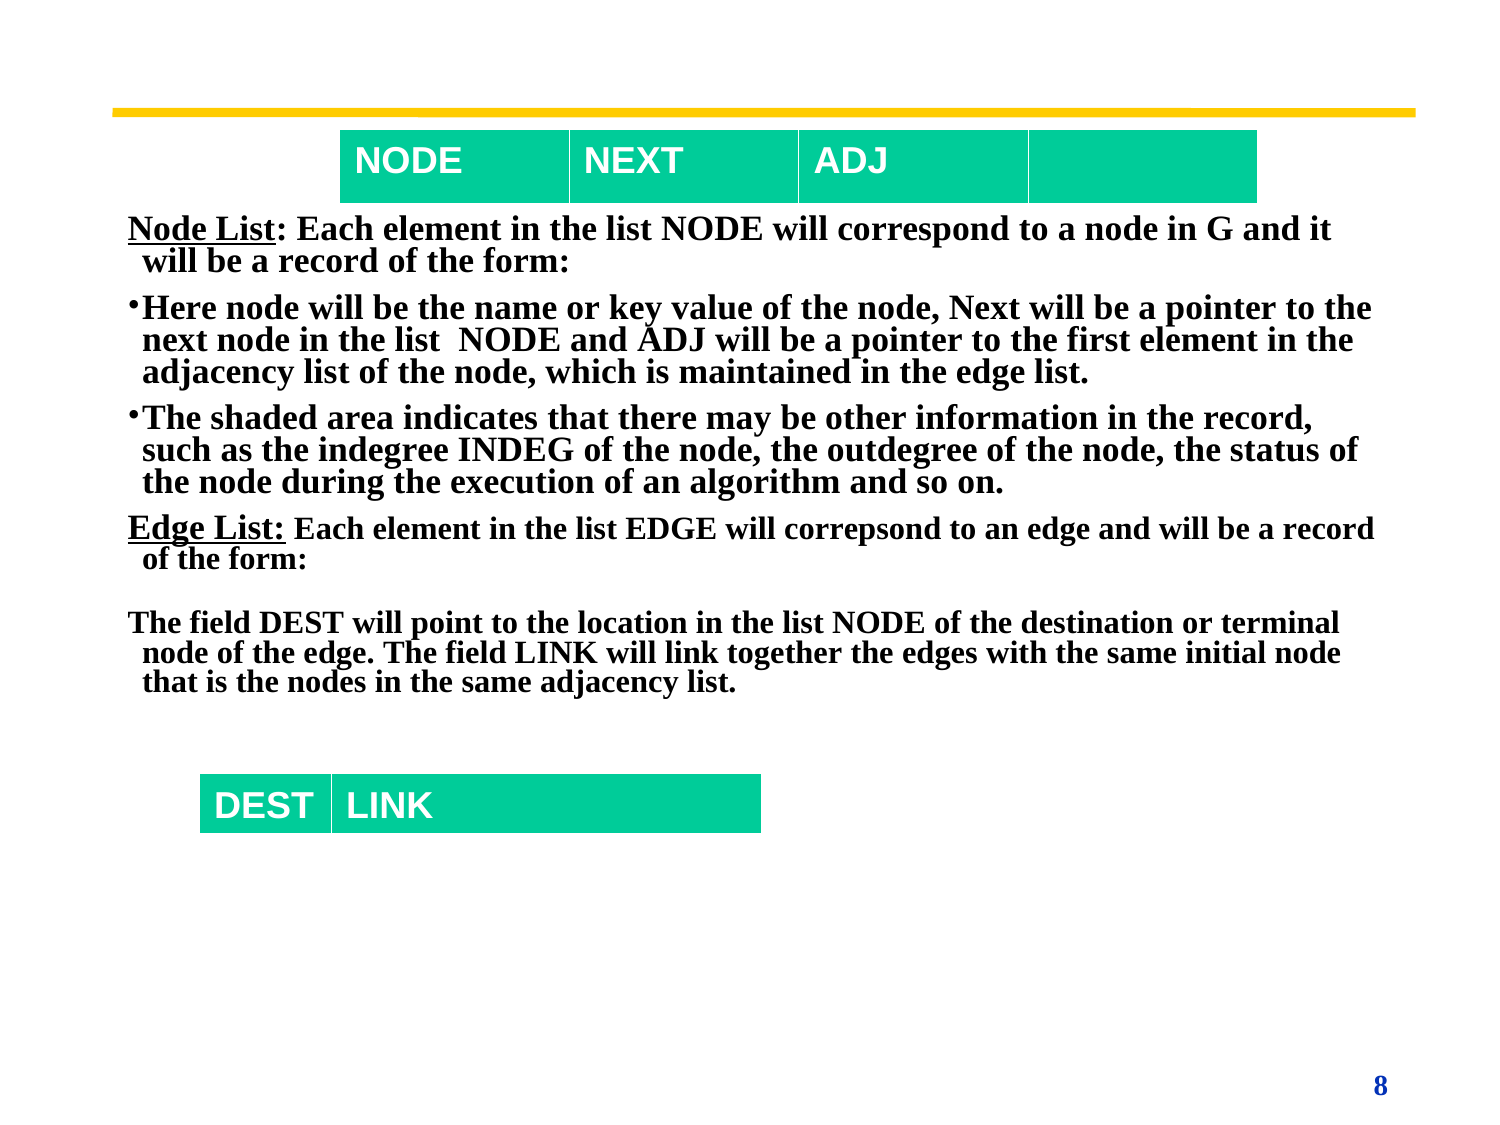

| NODE | NEXT | ADJ | |
| --- | --- | --- | --- |
# Node List: Each element in the list NODE will correspond to a node in G and it will be a record of the form:
Here node will be the name or key value of the node, Next will be a pointer to the next node in the list NODE and ADJ will be a pointer to the first element in the adjacency list of the node, which is maintained in the edge list.
The shaded area indicates that there may be other information in the record, such as the indegree INDEG of the node, the outdegree of the node, the status of the node during the execution of an algorithm and so on.
Edge List: Each element in the list EDGE will correpsond to an edge and will be a record of the form:
The field DEST will point to the location in the list NODE of the destination or terminal node of the edge. The field LINK will link together the edges with the same initial node that is the nodes in the same adjacency list.
| DEST | LINK |
| --- | --- |